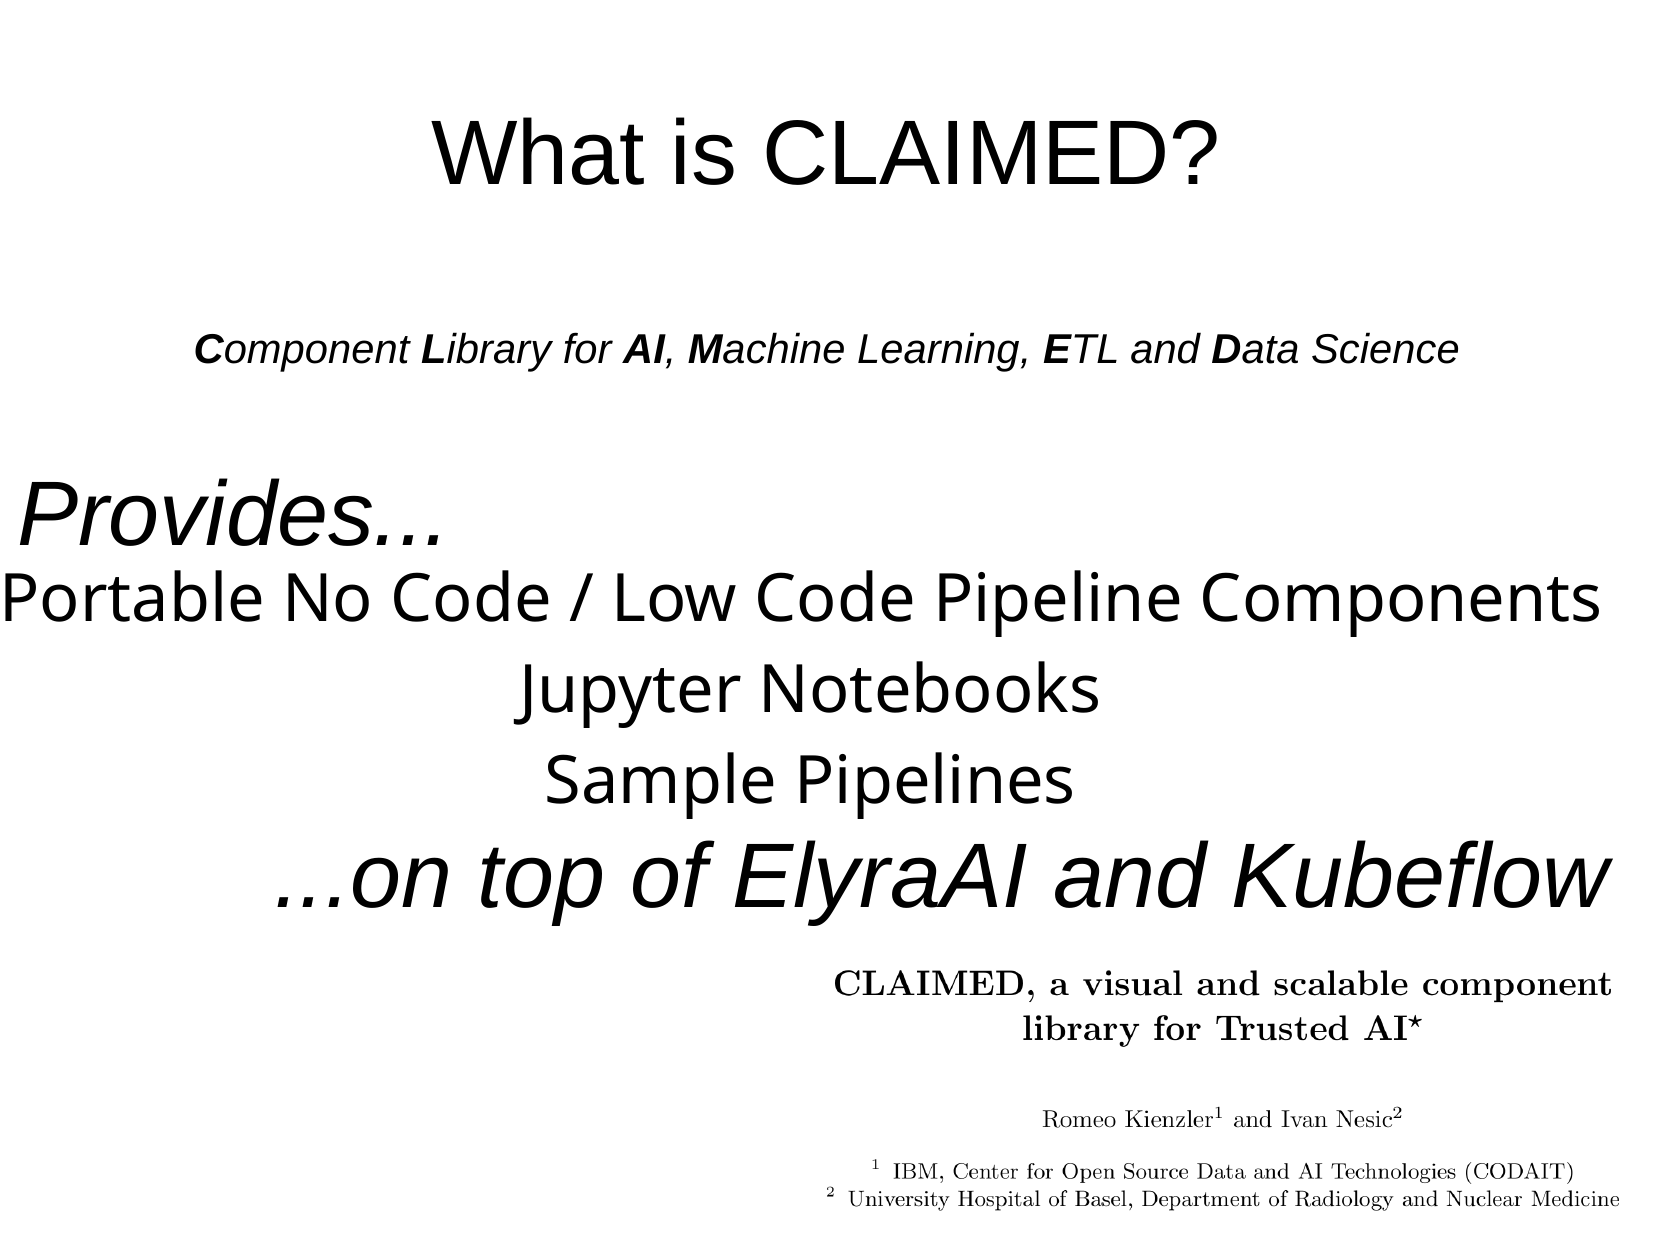

# What is CLAIMED?
Component Library for AI, Machine Learning, ETL and Data Science
Provides...
Portable No Code / Low Code Pipeline Components
Jupyter Notebooks
Sample Pipelines
...on top of ElyraAI and Kubeflow